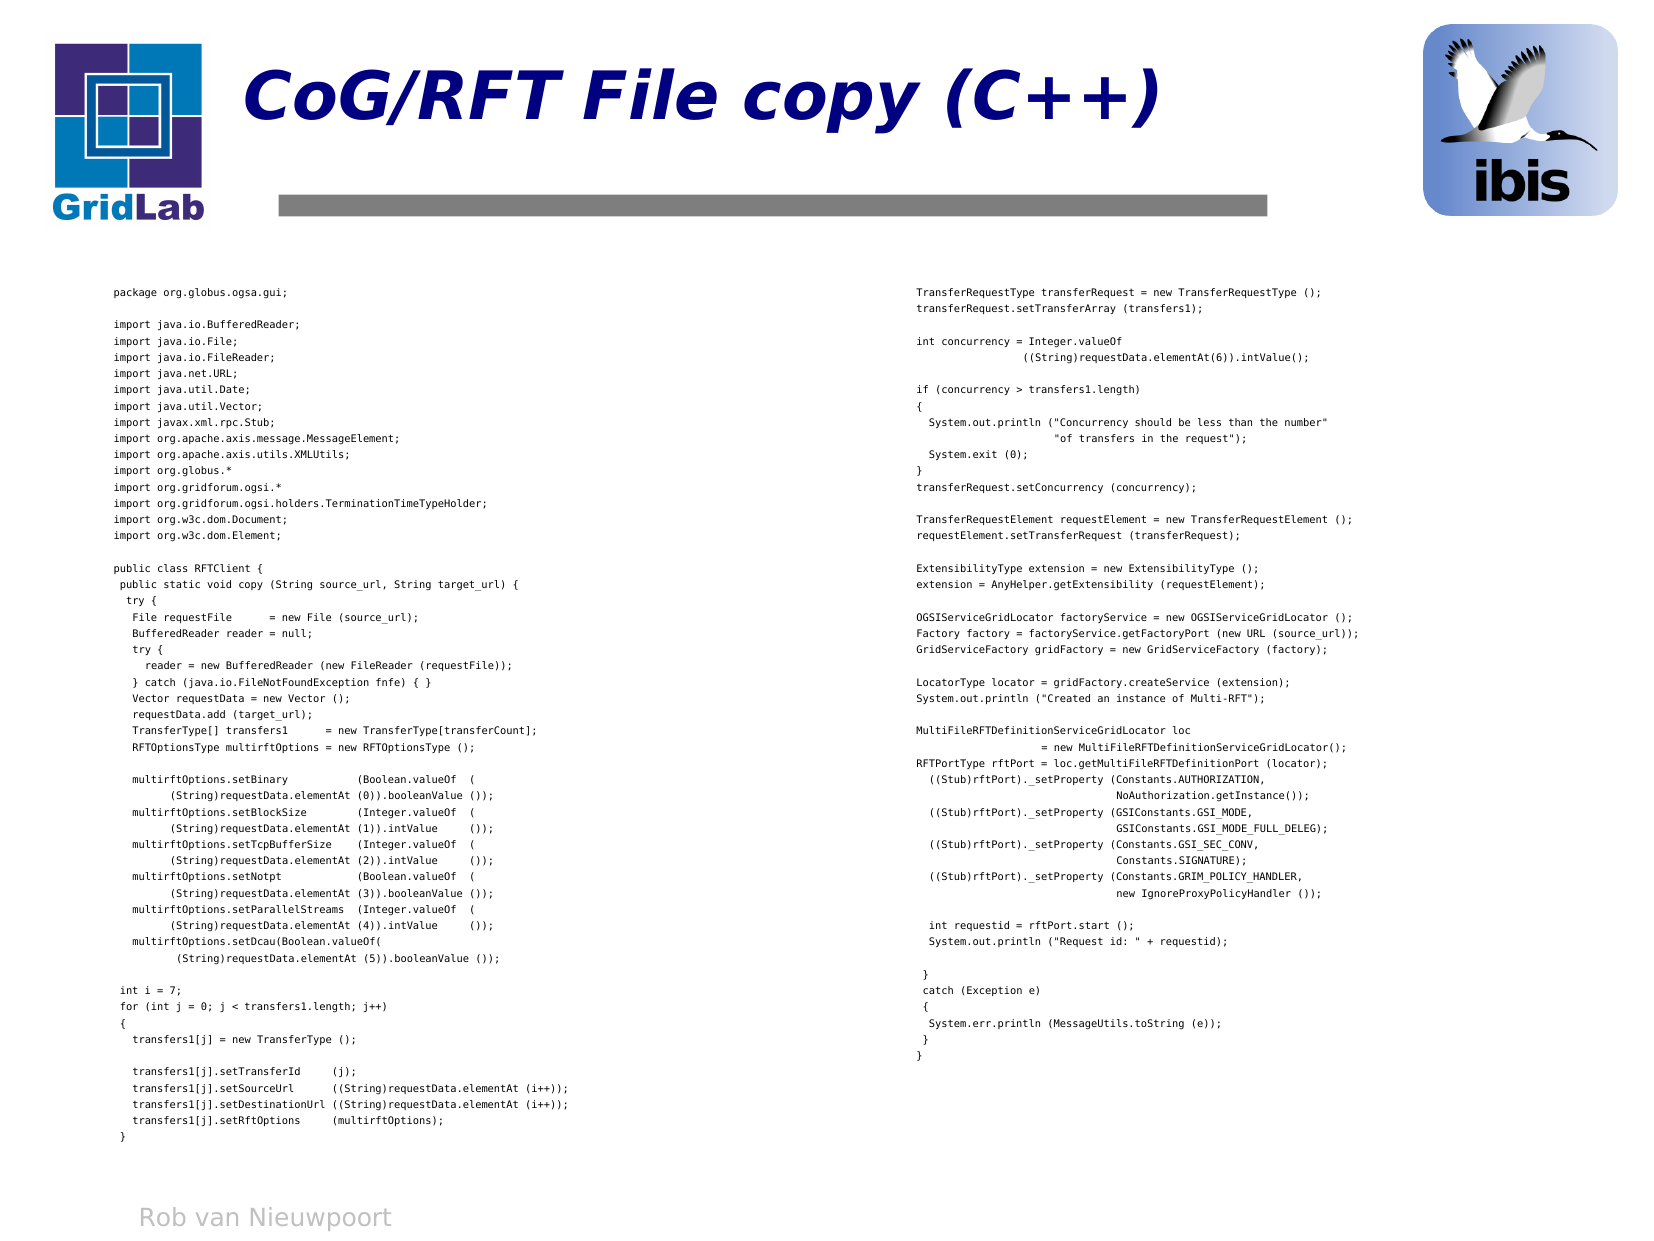

# CoG/RFT File copy (C++)
package org.globus.ogsa.gui;
import java.io.BufferedReader;
import java.io.File;
import java.io.FileReader;
import java.net.URL;
import java.util.Date;
import java.util.Vector;
import javax.xml.rpc.Stub;
import org.apache.axis.message.MessageElement;
import org.apache.axis.utils.XMLUtils;
import org.globus.*
import org.gridforum.ogsi.*
import org.gridforum.ogsi.holders.TerminationTimeTypeHolder;
import org.w3c.dom.Document;
import org.w3c.dom.Element;
public class RFTClient {
 public static void copy (String source_url, String target_url) {
 try {
 File requestFile = new File (source_url);
 BufferedReader reader = null;
 try {
 reader = new BufferedReader (new FileReader (requestFile));
 } catch (java.io.FileNotFoundException fnfe) { }
 Vector requestData = new Vector ();
 requestData.add (target_url);
 TransferType[] transfers1 = new TransferType[transferCount];
 RFTOptionsType multirftOptions = new RFTOptionsType ();
 multirftOptions.setBinary (Boolean.valueOf (
 (String)requestData.elementAt (0)).booleanValue ());
 multirftOptions.setBlockSize (Integer.valueOf (
 (String)requestData.elementAt (1)).intValue ());
 multirftOptions.setTcpBufferSize (Integer.valueOf (
 (String)requestData.elementAt (2)).intValue ());
 multirftOptions.setNotpt (Boolean.valueOf (
 (String)requestData.elementAt (3)).booleanValue ());
 multirftOptions.setParallelStreams (Integer.valueOf (
 (String)requestData.elementAt (4)).intValue ());
 multirftOptions.setDcau(Boolean.valueOf(
 (String)requestData.elementAt (5)).booleanValue ());
 int i = 7;
 for (int j = 0; j < transfers1.length; j++)
 {
 transfers1[j] = new TransferType ();
 transfers1[j].setTransferId (j);
 transfers1[j].setSourceUrl ((String)requestData.elementAt (i++));
 transfers1[j].setDestinationUrl ((String)requestData.elementAt (i++));
 transfers1[j].setRftOptions (multirftOptions);
 }
TransferRequestType transferRequest = new TransferRequestType ();
transferRequest.setTransferArray (transfers1);
int concurrency = Integer.valueOf
 ((String)requestData.elementAt(6)).intValue();
if (concurrency > transfers1.length)
{
 System.out.println ("Concurrency should be less than the number"
 "of transfers in the request");
 System.exit (0);
}
transferRequest.setConcurrency (concurrency);
TransferRequestElement requestElement = new TransferRequestElement ();
requestElement.setTransferRequest (transferRequest);
ExtensibilityType extension = new ExtensibilityType ();
extension = AnyHelper.getExtensibility (requestElement);
OGSIServiceGridLocator factoryService = new OGSIServiceGridLocator ();
Factory factory = factoryService.getFactoryPort (new URL (source_url));
GridServiceFactory gridFactory = new GridServiceFactory (factory);
LocatorType locator = gridFactory.createService (extension);
System.out.println ("Created an instance of Multi-RFT");
MultiFileRFTDefinitionServiceGridLocator loc
 = new MultiFileRFTDefinitionServiceGridLocator();
RFTPortType rftPort = loc.getMultiFileRFTDefinitionPort (locator);
 ((Stub)rftPort)._setProperty (Constants.AUTHORIZATION,
 NoAuthorization.getInstance());
 ((Stub)rftPort)._setProperty (GSIConstants.GSI_MODE,
 GSIConstants.GSI_MODE_FULL_DELEG);
 ((Stub)rftPort)._setProperty (Constants.GSI_SEC_CONV,
 Constants.SIGNATURE);
 ((Stub)rftPort)._setProperty (Constants.GRIM_POLICY_HANDLER,
 new IgnoreProxyPolicyHandler ());
 int requestid = rftPort.start ();
 System.out.println ("Request id: " + requestid);
 }
 catch (Exception e)
 {
 System.err.println (MessageUtils.toString (e));
 }
}